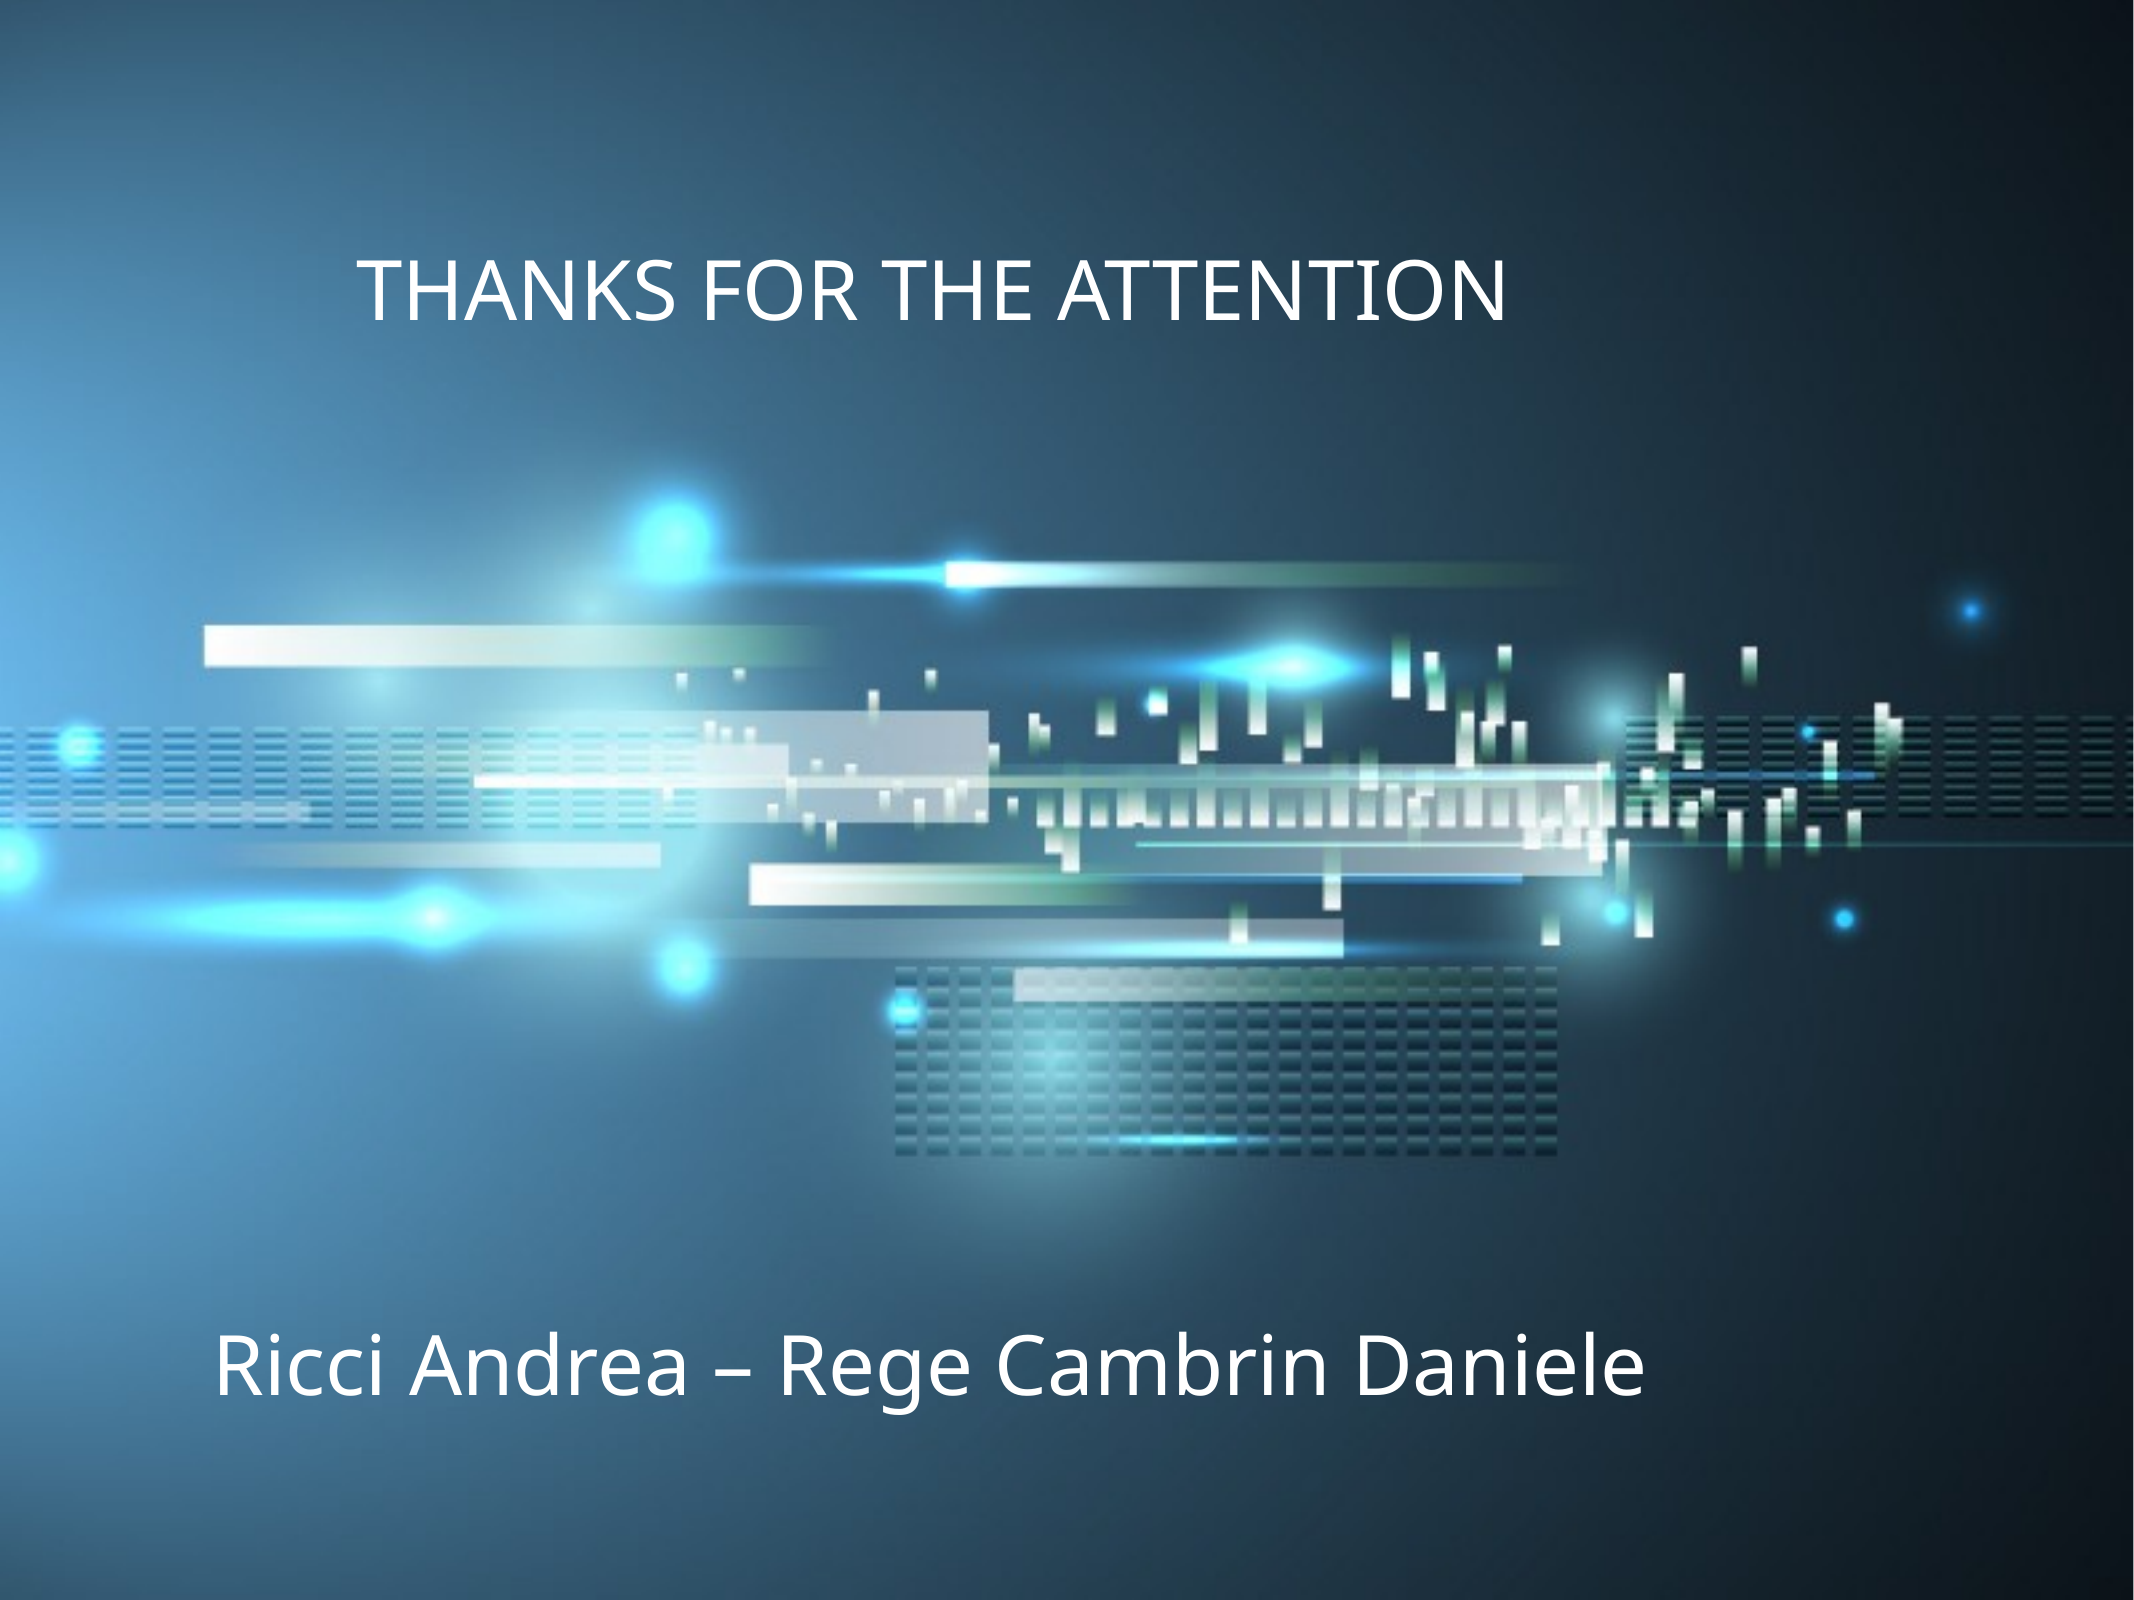

THANKS FOR THE ATTENTION
Ricci Andrea – Rege Cambrin Daniele